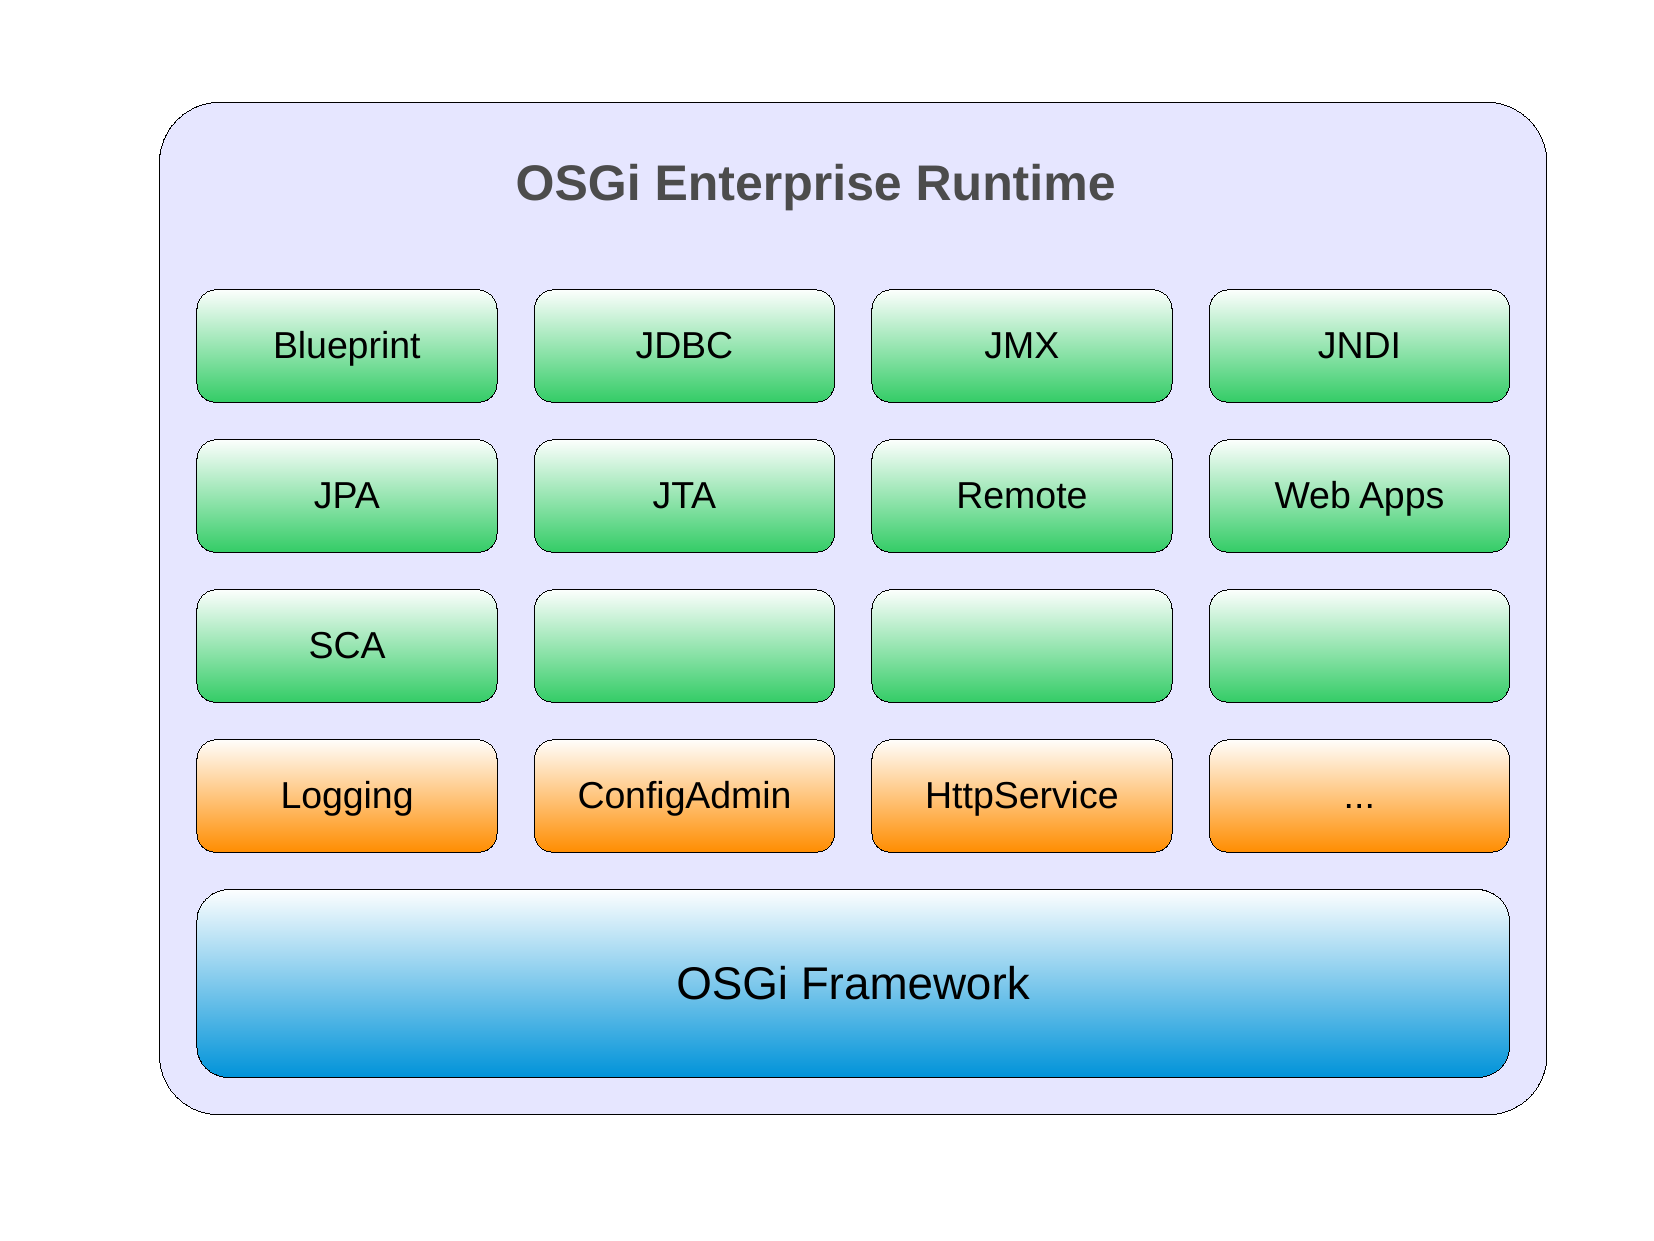

OSGi Enterprise Runtime
Blueprint
JDBC
JMX
JNDI
JPA
JTA
Remote
Web Apps
SCA
Logging
ConfigAdmin
HttpService
...
OSGi Framework